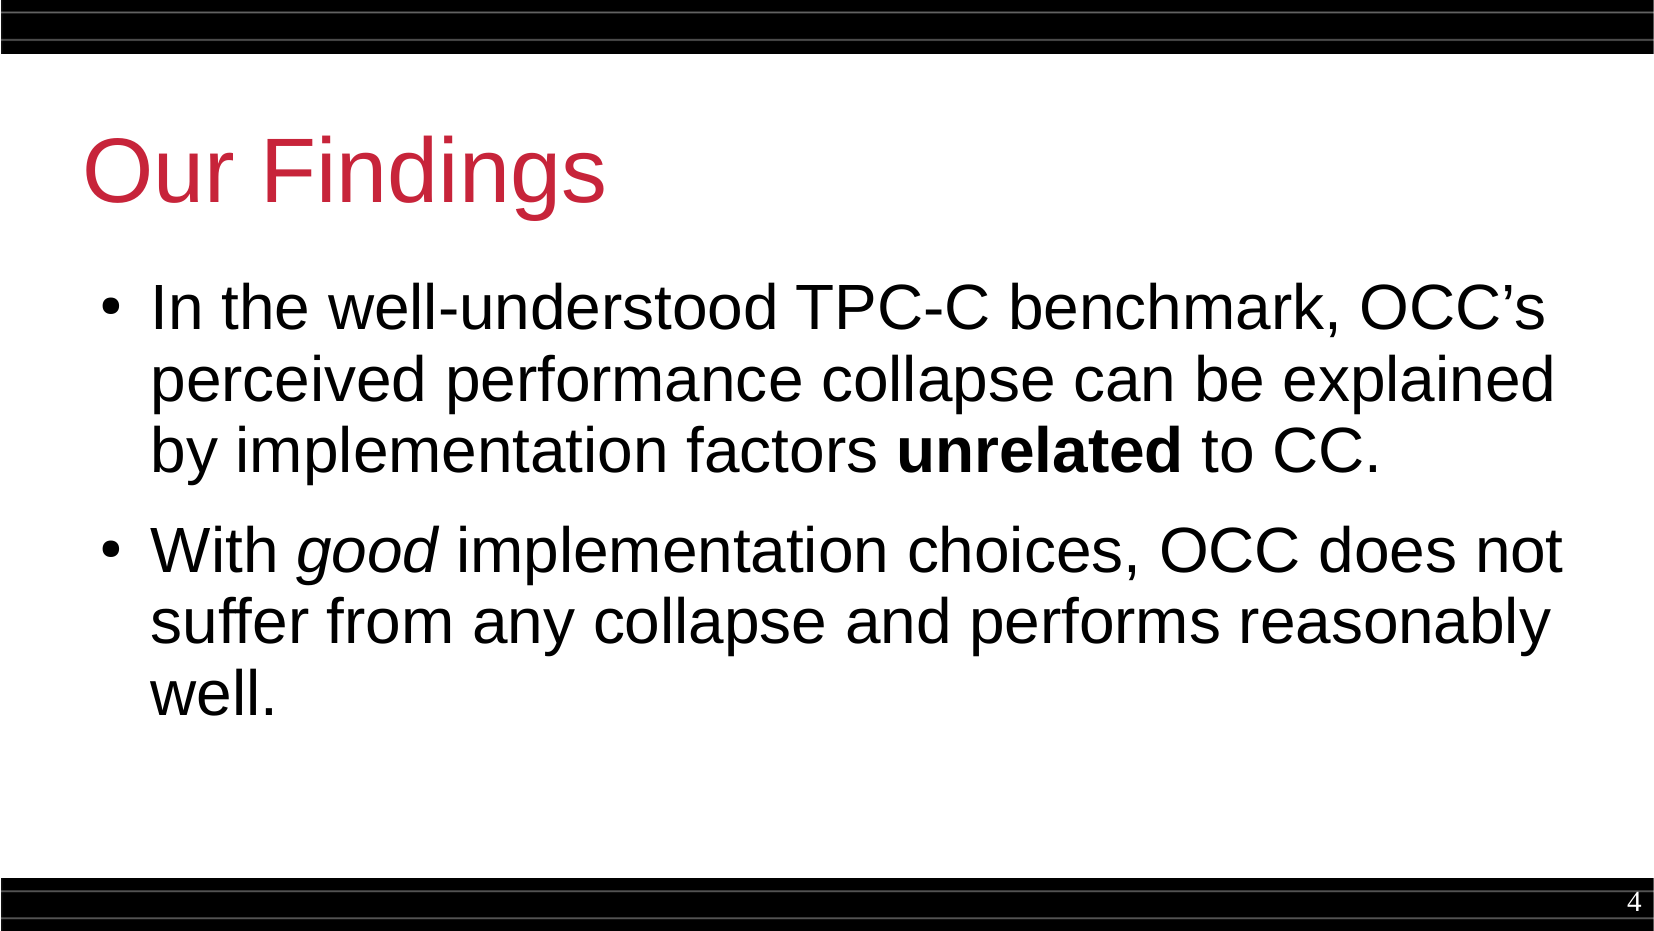

# Our Findings
In the well-understood TPC-C benchmark, OCC’s perceived performance collapse can be explained by implementation factors unrelated to CC.
With good implementation choices, OCC does not suffer from any collapse and performs reasonably well.